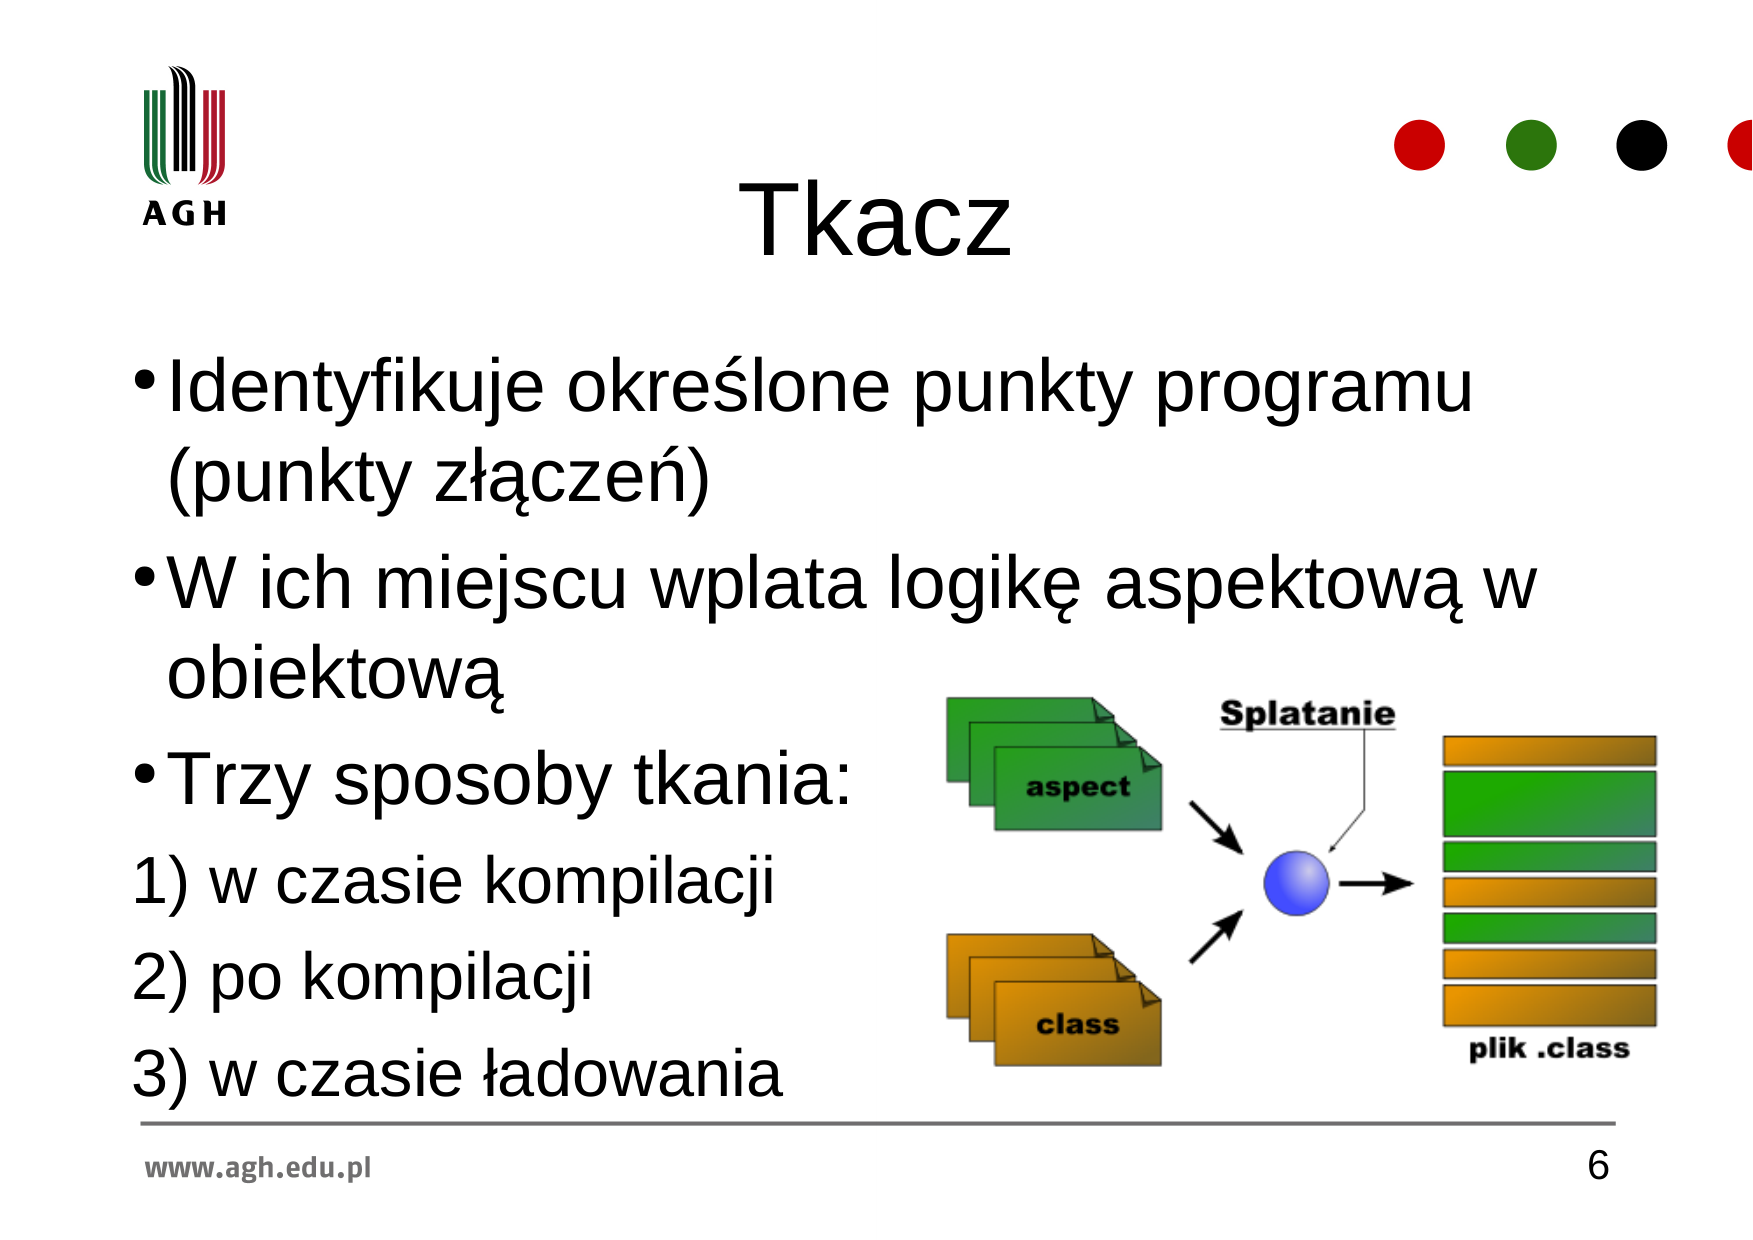

# Tkacz
Identyfikuje określone punkty programu (punkty złączeń)
W ich miejscu wplata logikę aspektową w obiektową
Trzy sposoby tkania:
 w czasie kompilacji
 po kompilacji
 w czasie ładowania